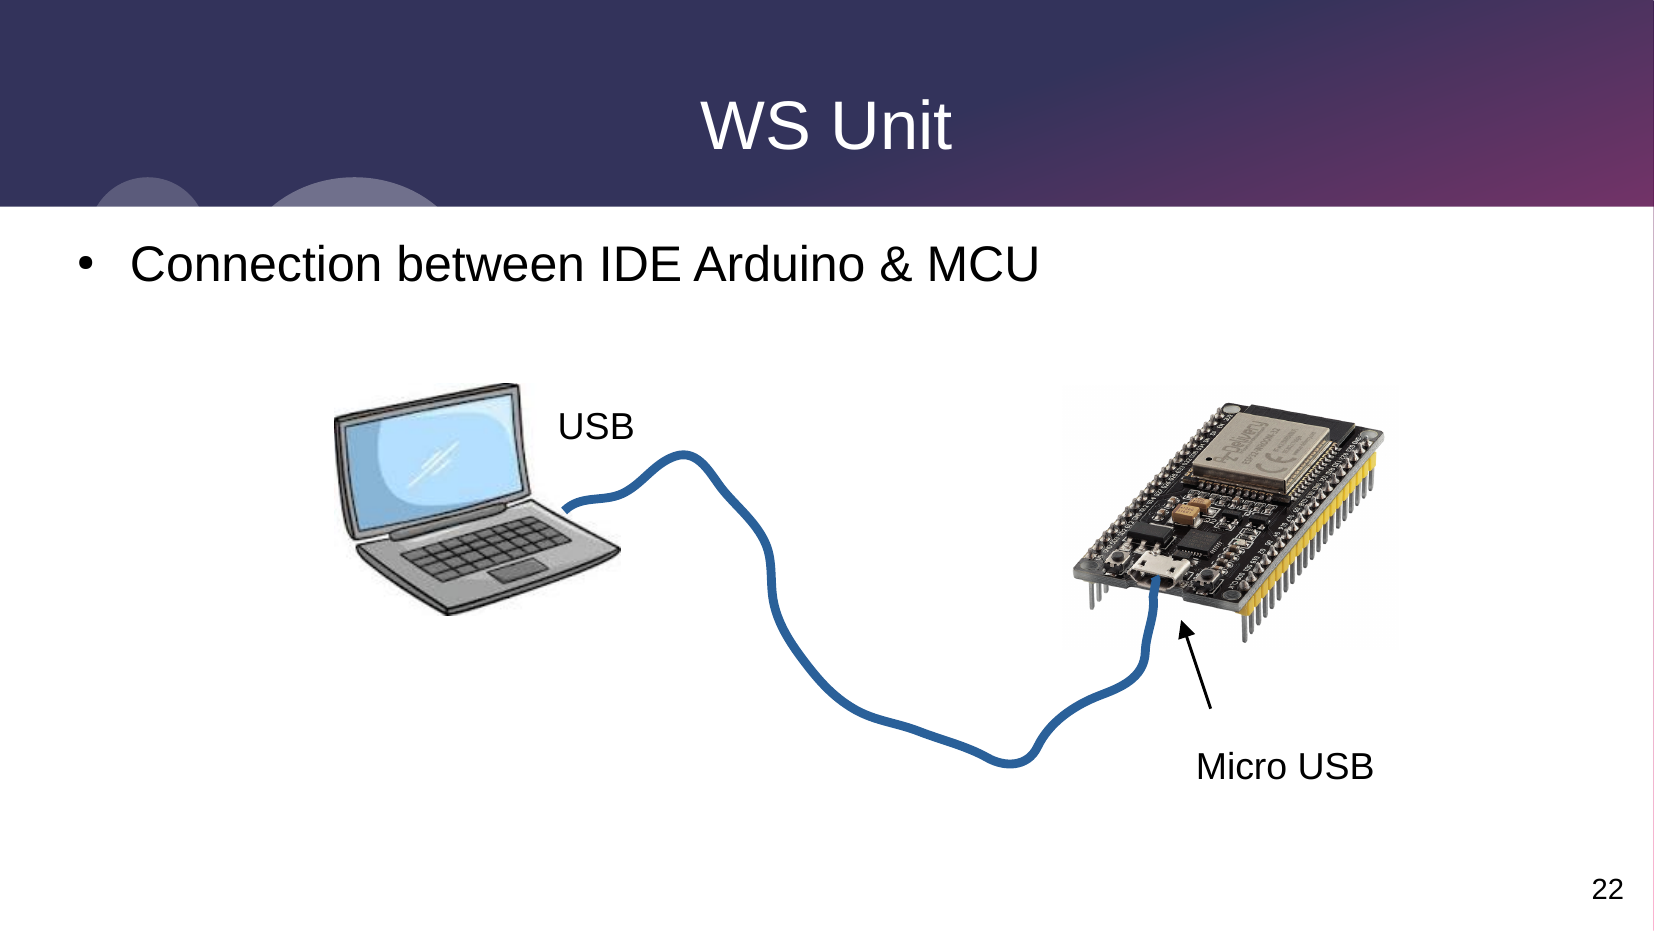

# WS Unit
Connection between IDE Arduino & MCU
USB
Micro USB